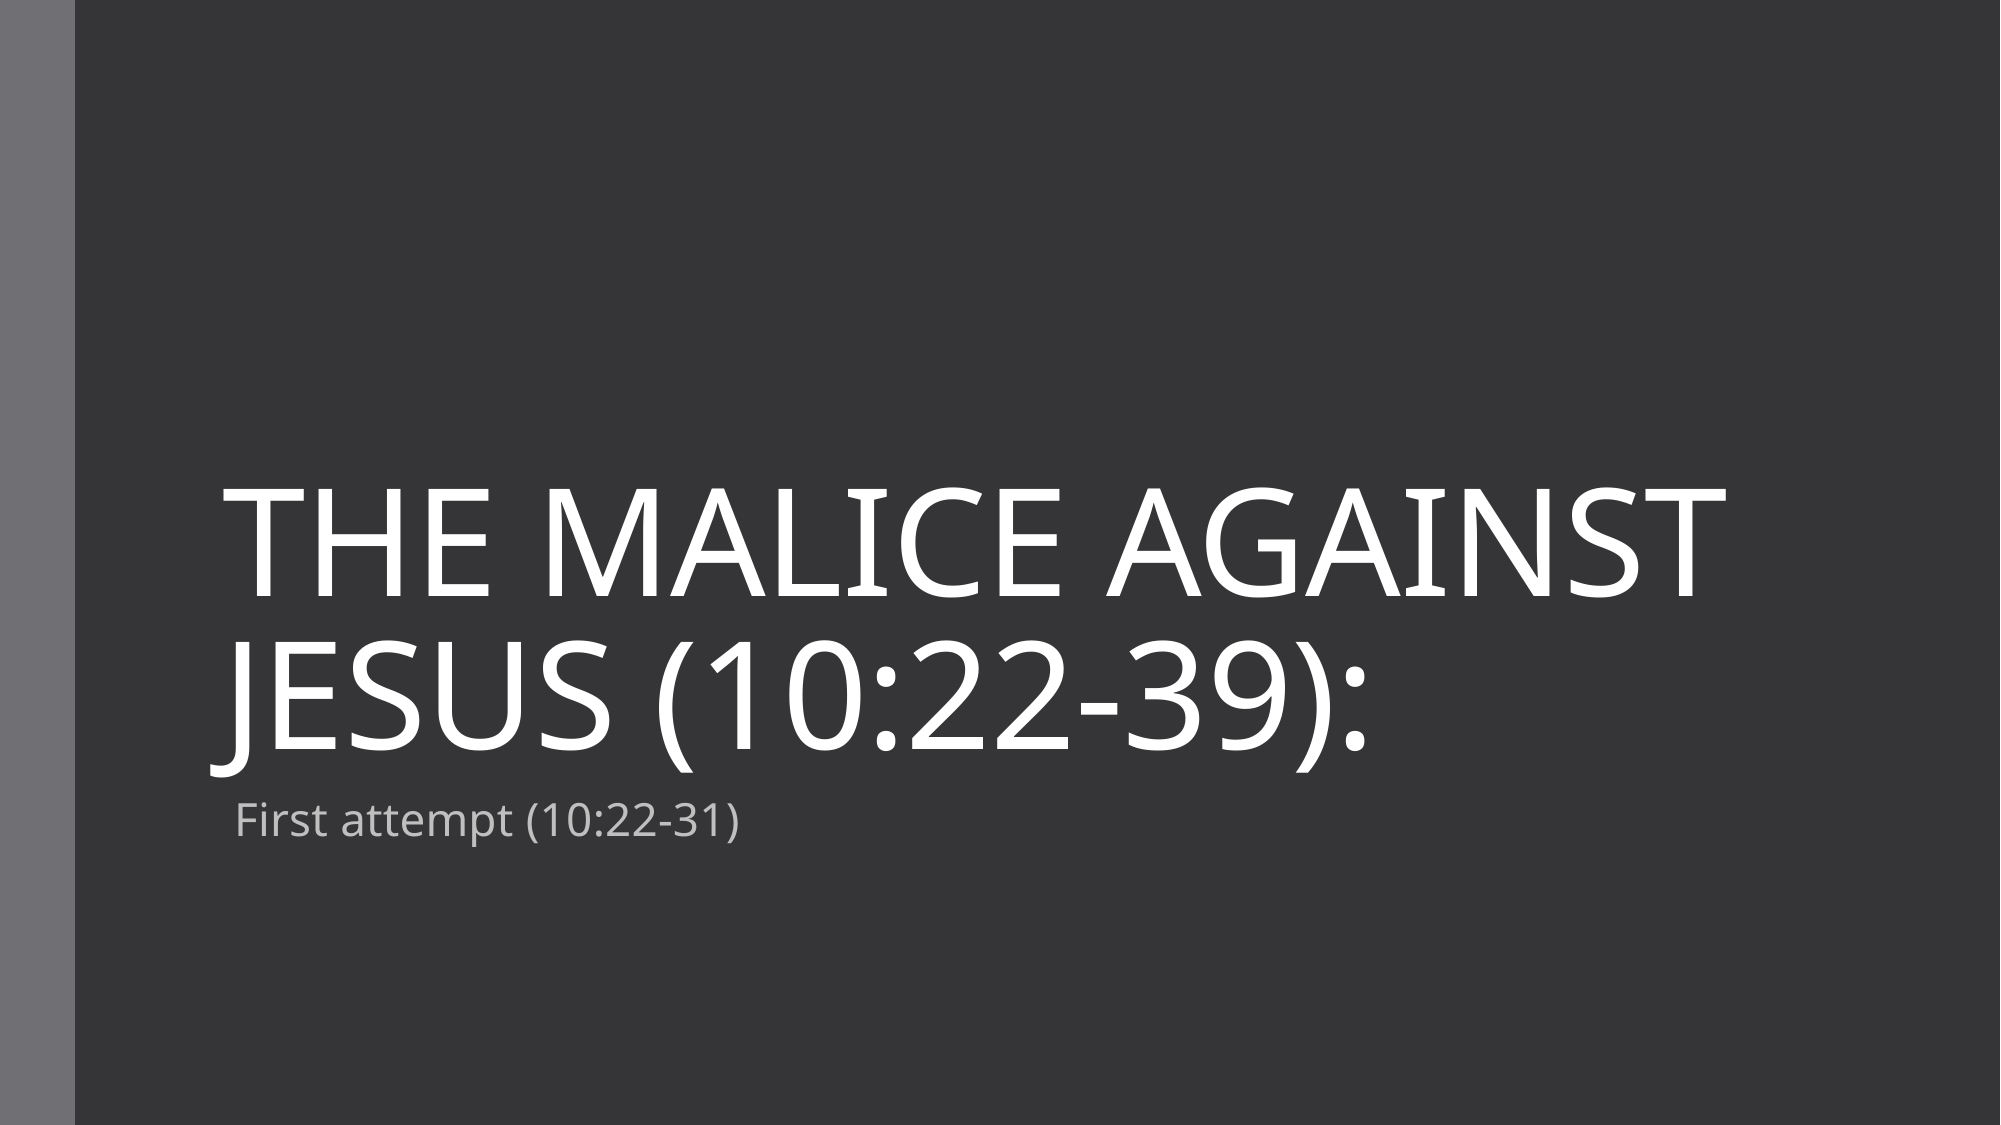

# THE MALICE AGAINST JESUS (10:22-39):
 First attempt (10:22-31)